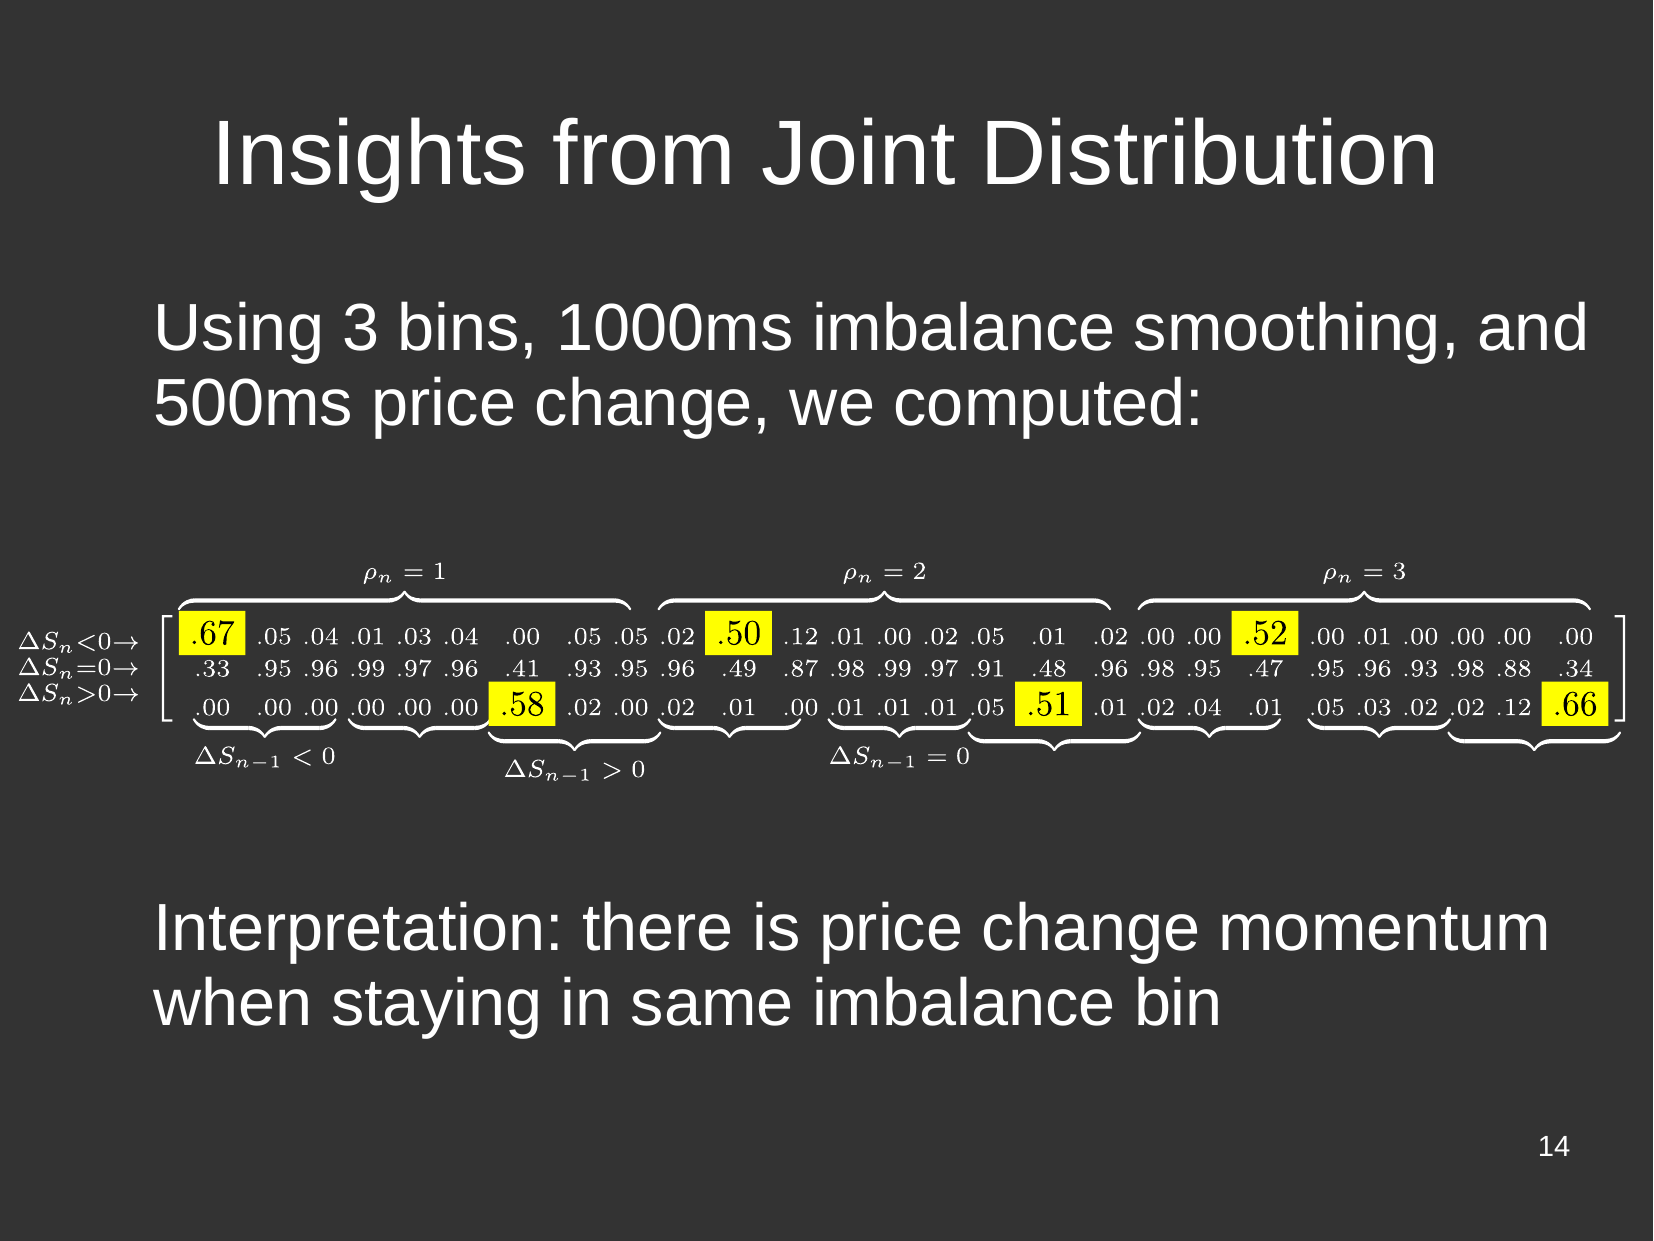

# Insights from Joint Distribution
Using 3 bins, 1000ms imbalance smoothing, and 500ms price change, we computed:
Interpretation: there is price change momentum when staying in same imbalance bin
14